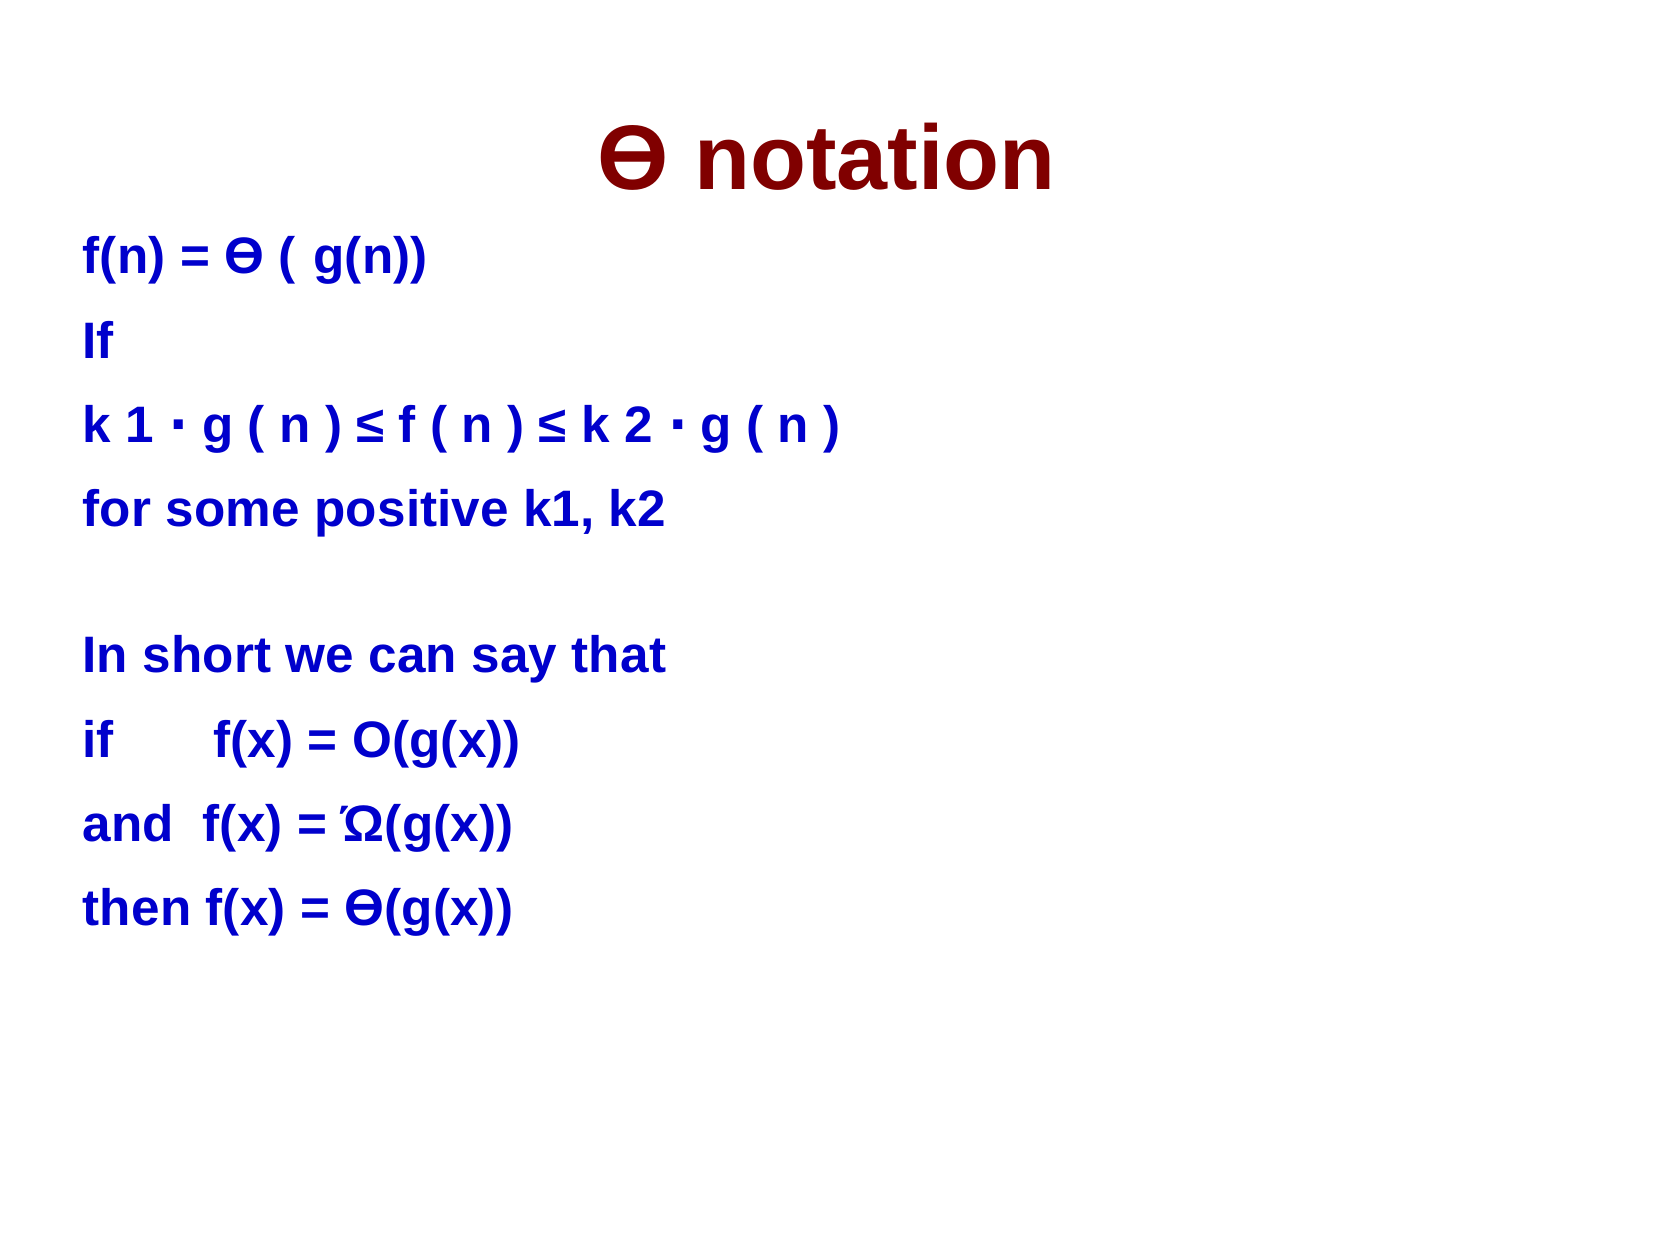

# Ɵ notation
f(n) = Ɵ ( 	g(n))
If
k 1 ⋅ g ( n ) ≤ f ( n ) ≤ k 2 ⋅ g ( n )
for some positive k1, k2
In short we can say that
if f(x) = O(g(x))
and f(x) = Ώ(g(x))
then f(x) = Ɵ(g(x))